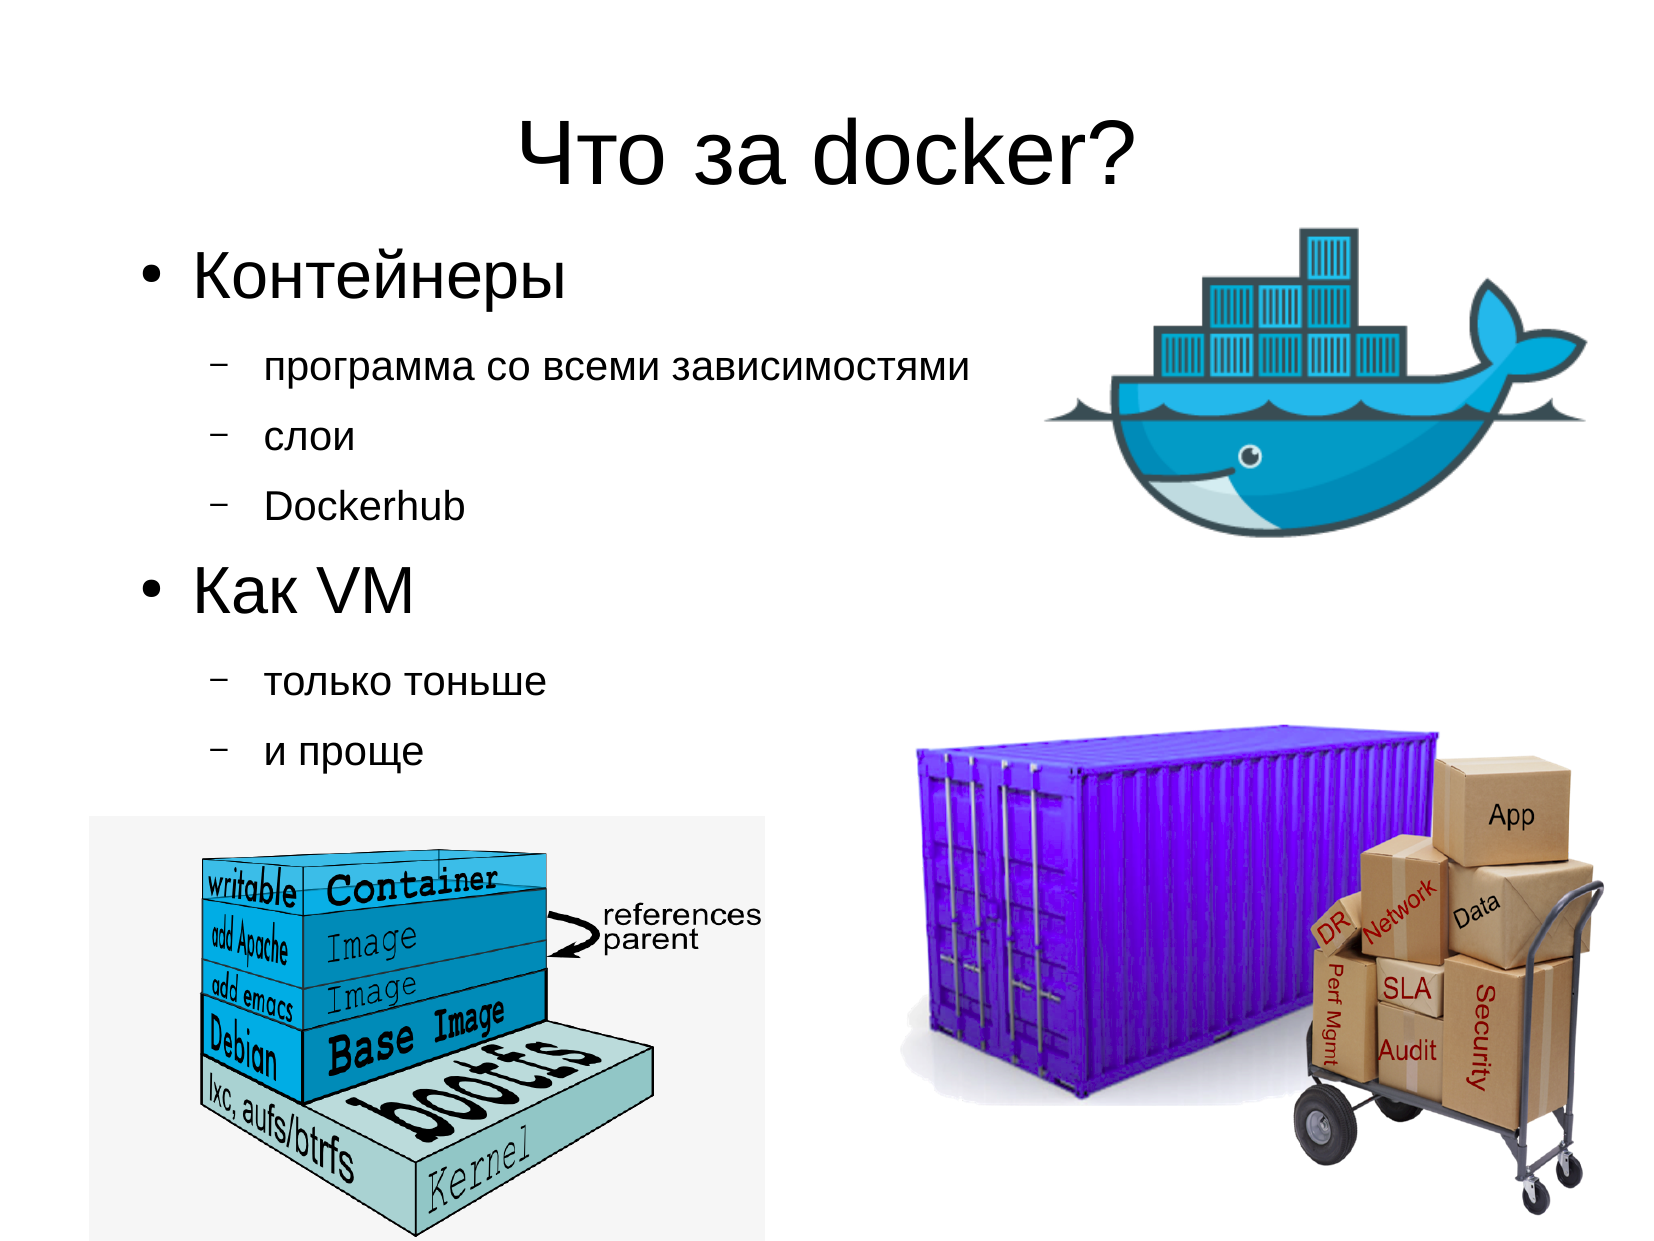

# Что за docker?
Контейнеры
программа со всеми зависимостями
cлои
Dockerhub
Как VM
только тоньше
и проще